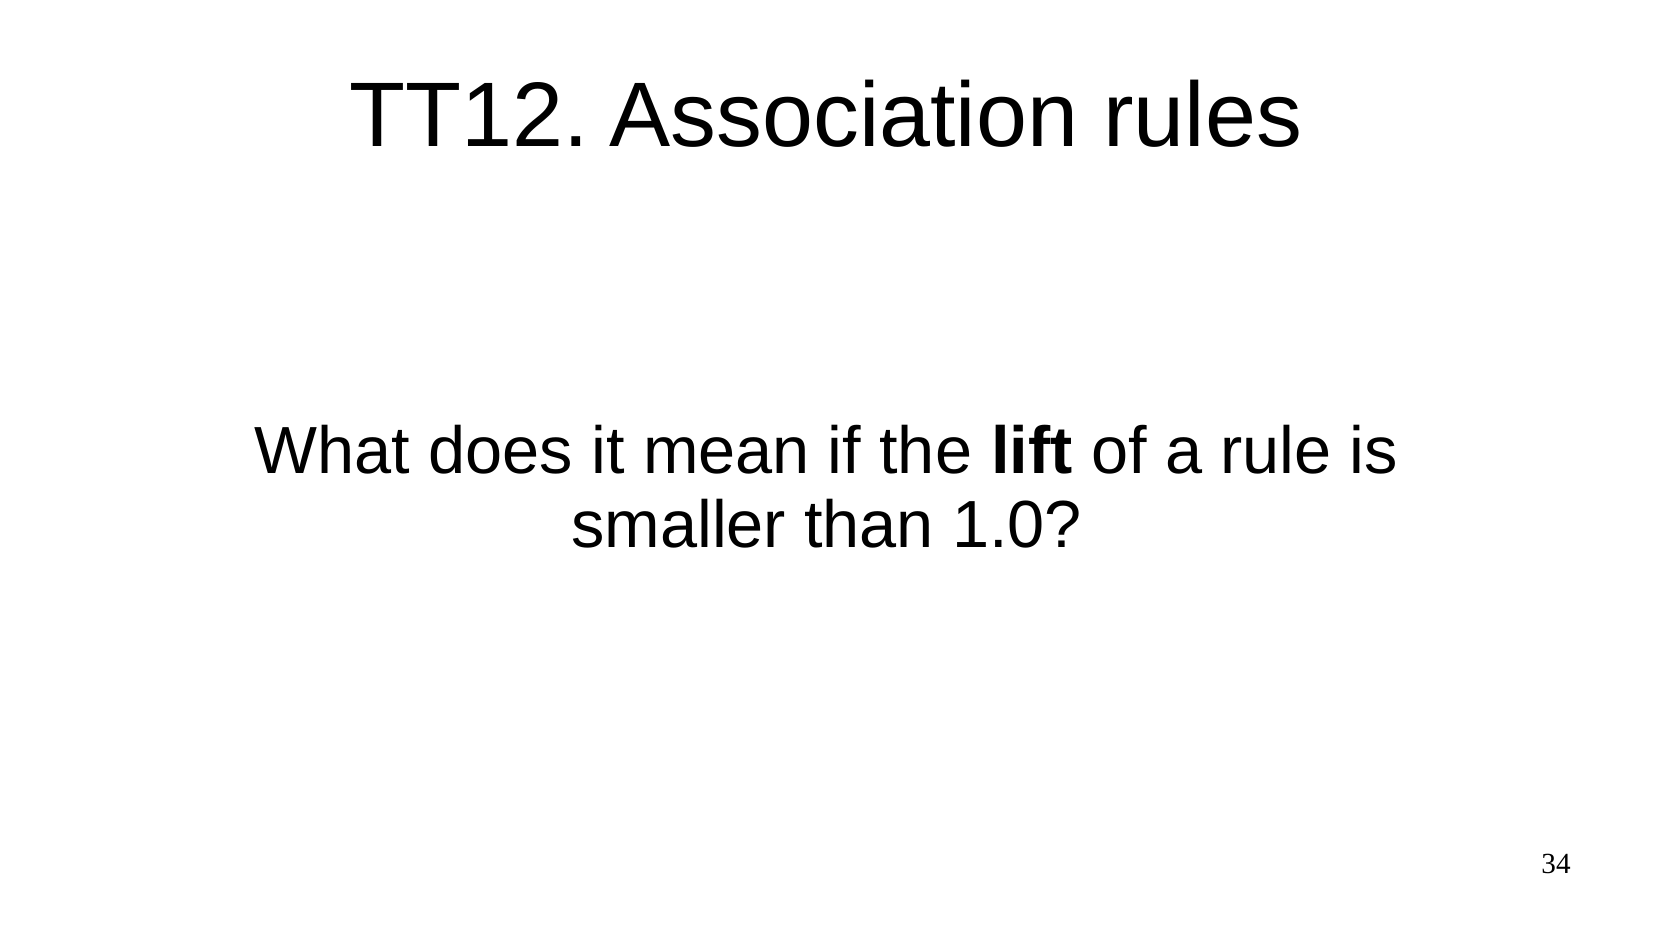

# TT12. Association rules
What does it mean if the lift of a rule is
smaller than 1.0?
34